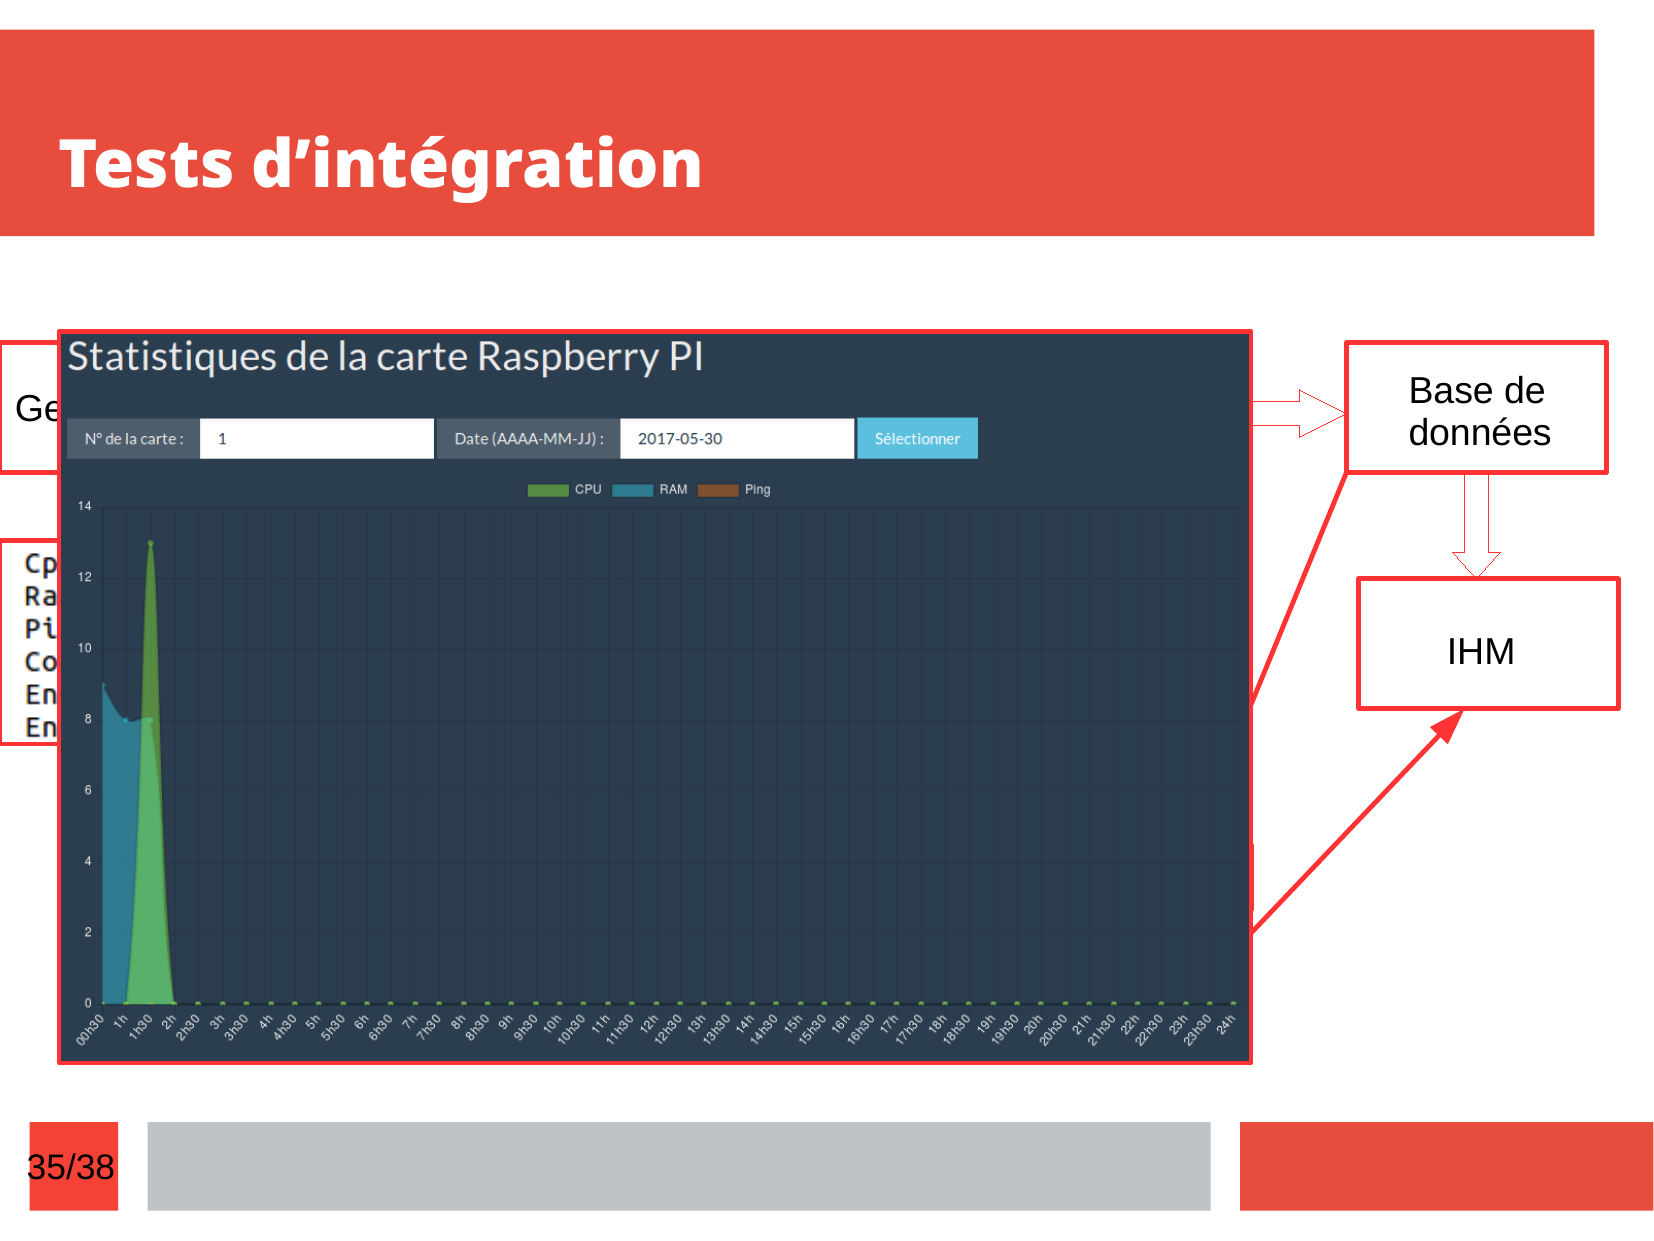

# Tests d’intégration
Base de données
Gestionnaire
Api Client
Api Serveur
	IHM